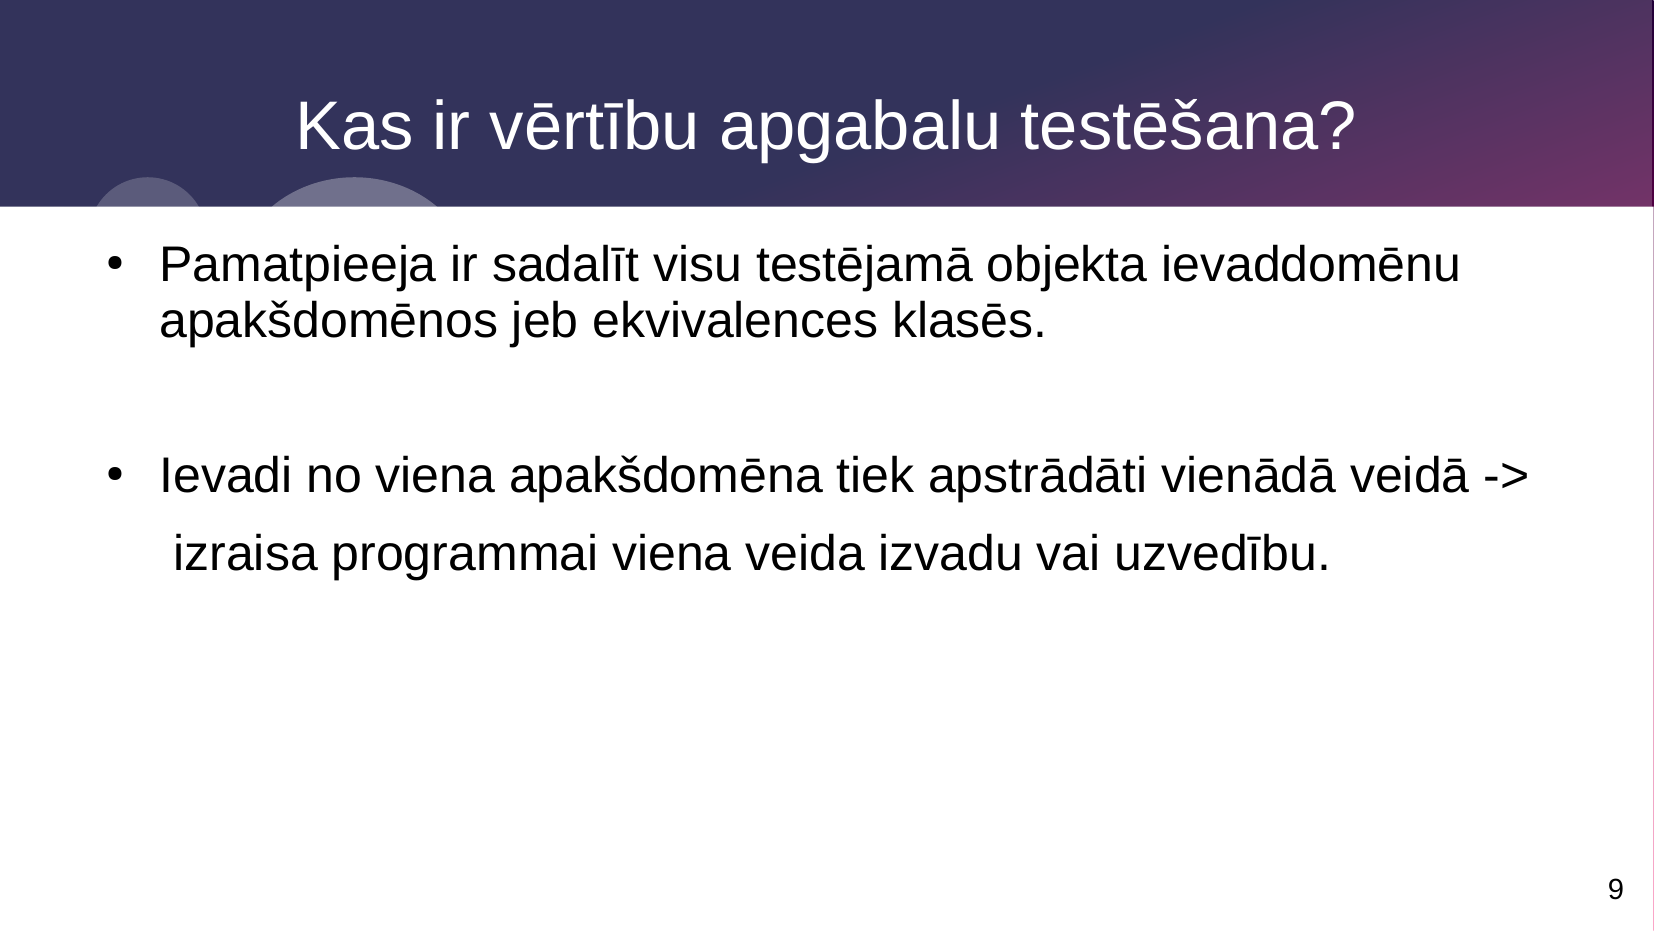

# Kas ir vērtību apgabalu testēšana?
Pamatpieeja ir sadalīt visu testējamā objekta ievaddomēnu apakšdomēnos jeb ekvivalences klasēs.
Ievadi no viena apakšdomēna tiek apstrādāti vienādā veidā ->
 izraisa programmai viena veida izvadu vai uzvedību.